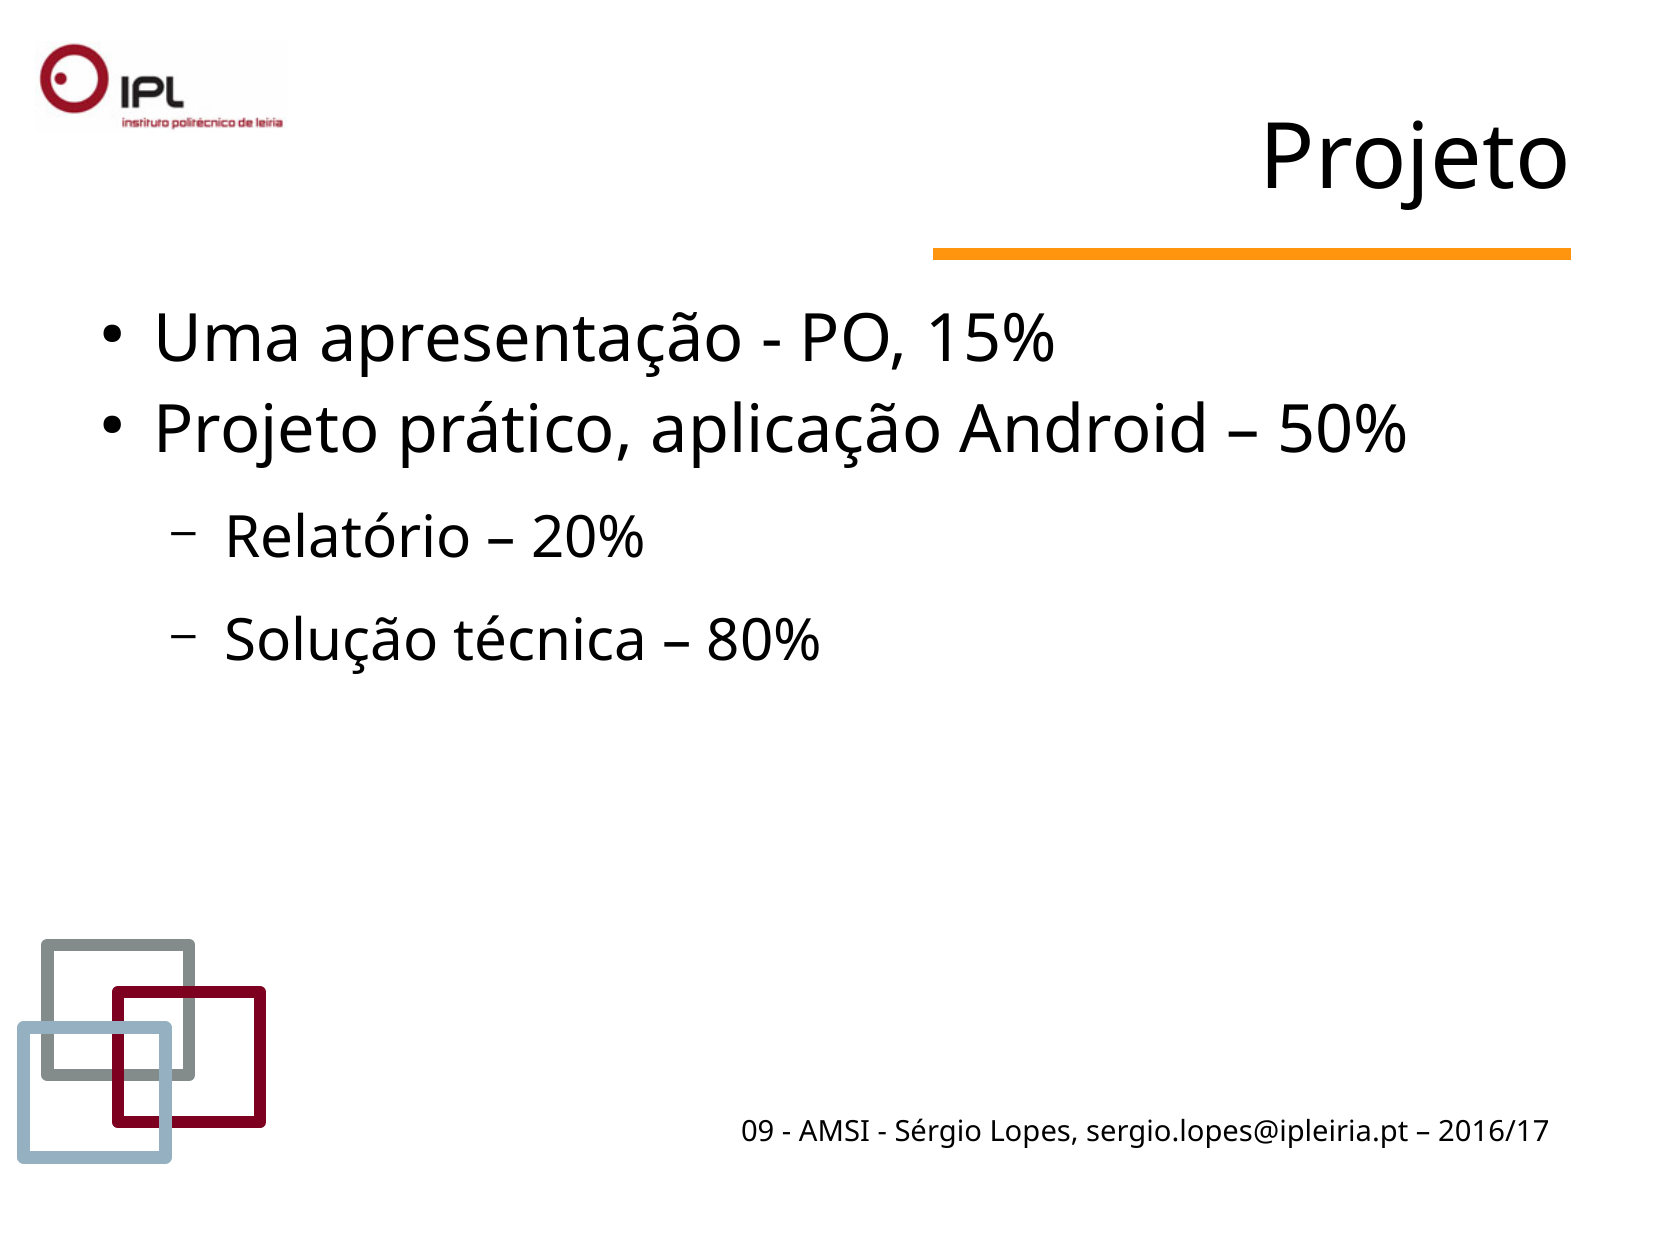

# Projeto
Uma apresentação - PO, 15%
Projeto prático, aplicação Android – 50%
Relatório – 20%
Solução técnica – 80%
09 - AMSI - Sérgio Lopes, sergio.lopes@ipleiria.pt – 2016/17